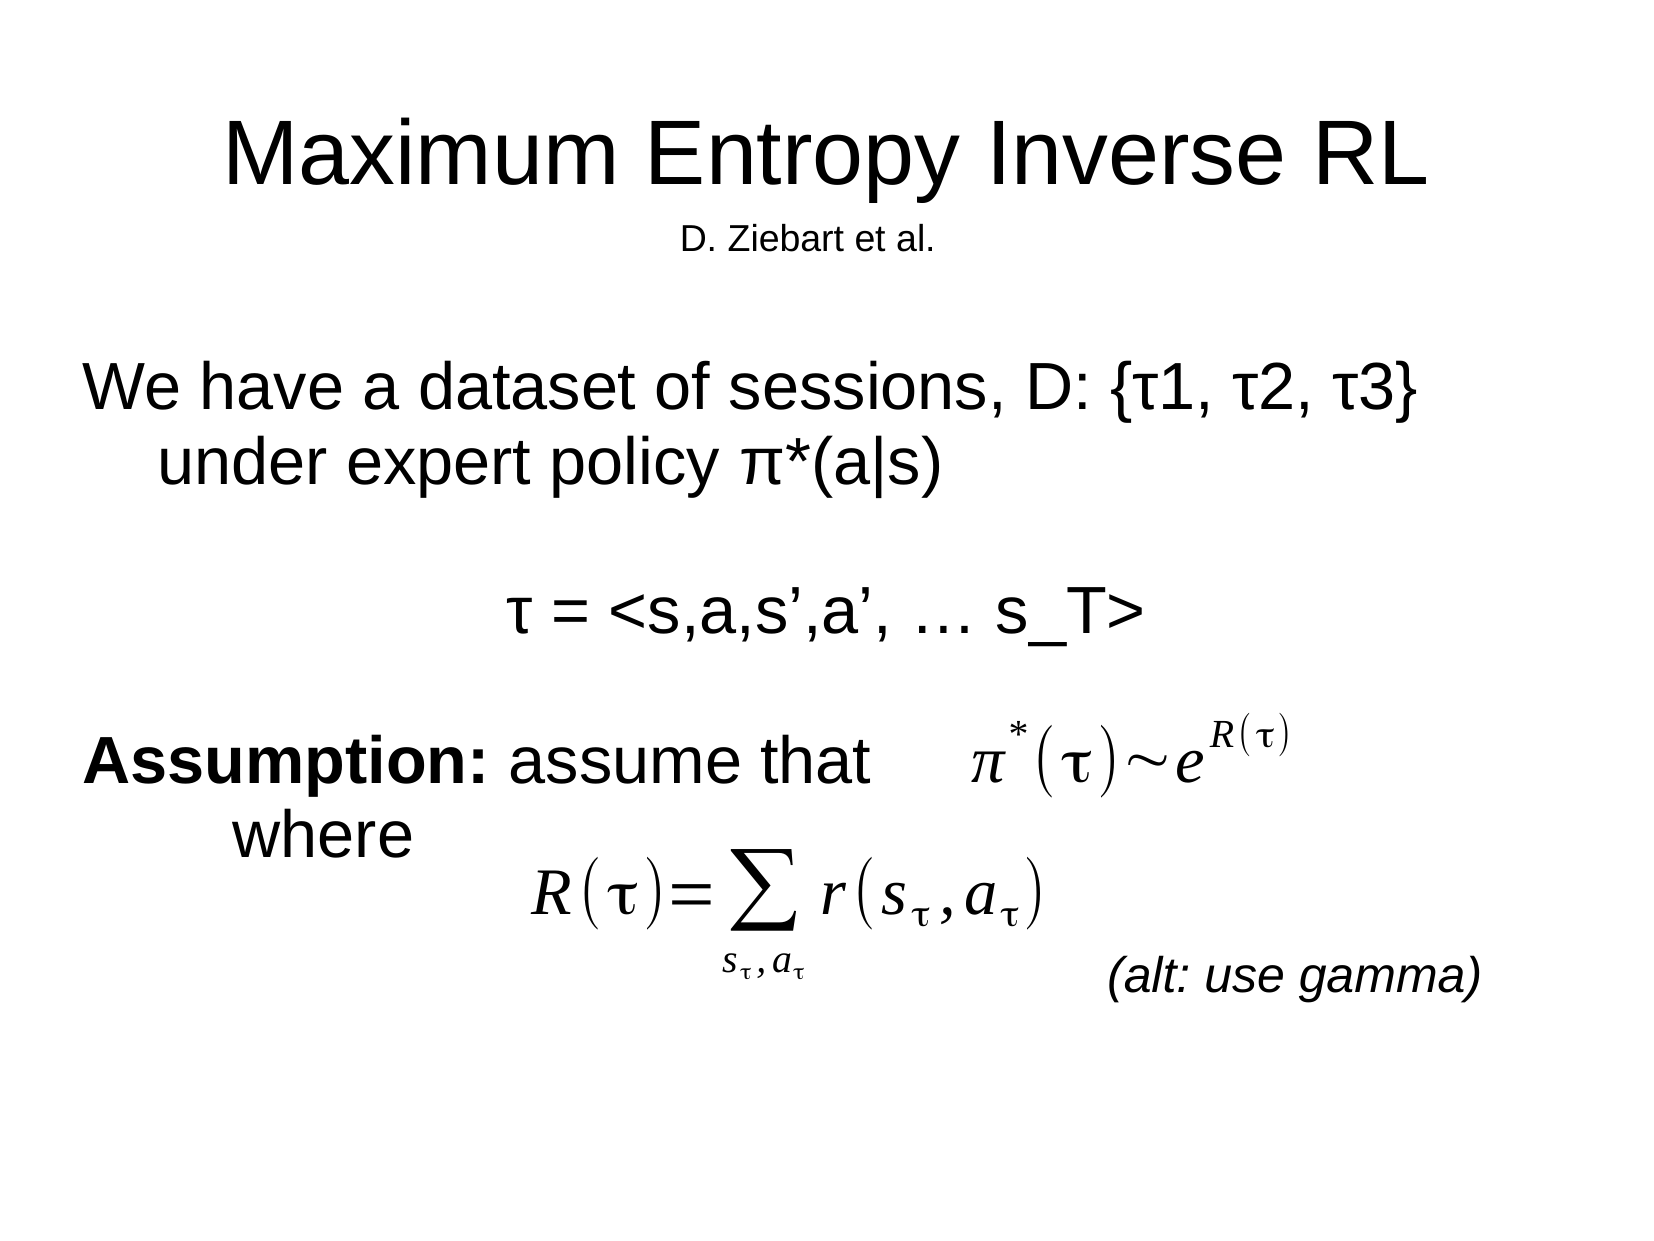

# Maximum Entropy Inverse RL
D. Ziebart et al.
We have a dataset of sessions, D: {τ1, τ2, τ3}
	under expert policy π*(a|s)
τ = <s,a,s’,a’, … s_T>
Assumption: assume that
		where
(alt: use gamma)